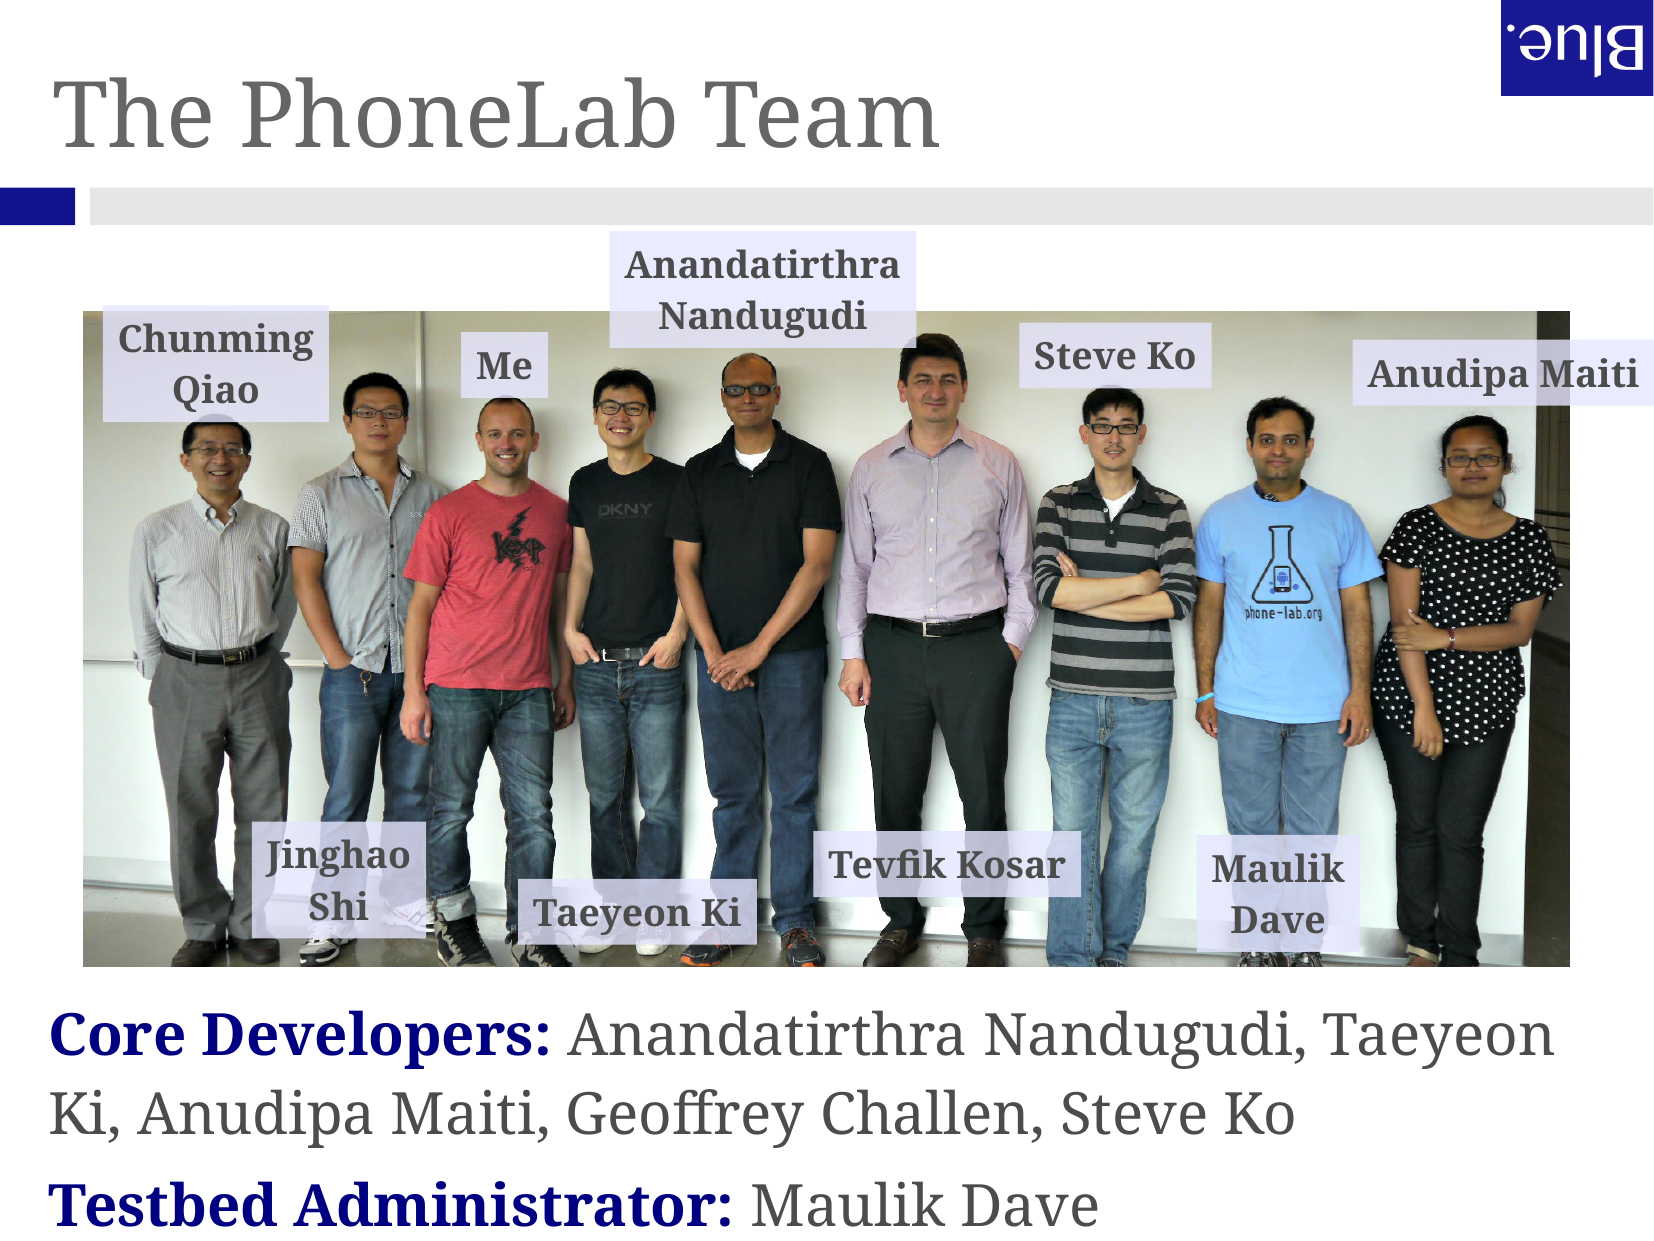

# The PhoneLab Team
Anandatirthra
Nandugudi
Chunming
Qiao
Steve Ko
Me
Anudipa Maiti
Jinghao
Shi
Tevfik Kosar
Maulik
Dave
Taeyeon Ki
Core Developers: Anandatirthra Nandugudi, Taeyeon Ki, Anudipa Maiti, Geoffrey Challen, Steve Ko
Testbed Administrator: Maulik Dave